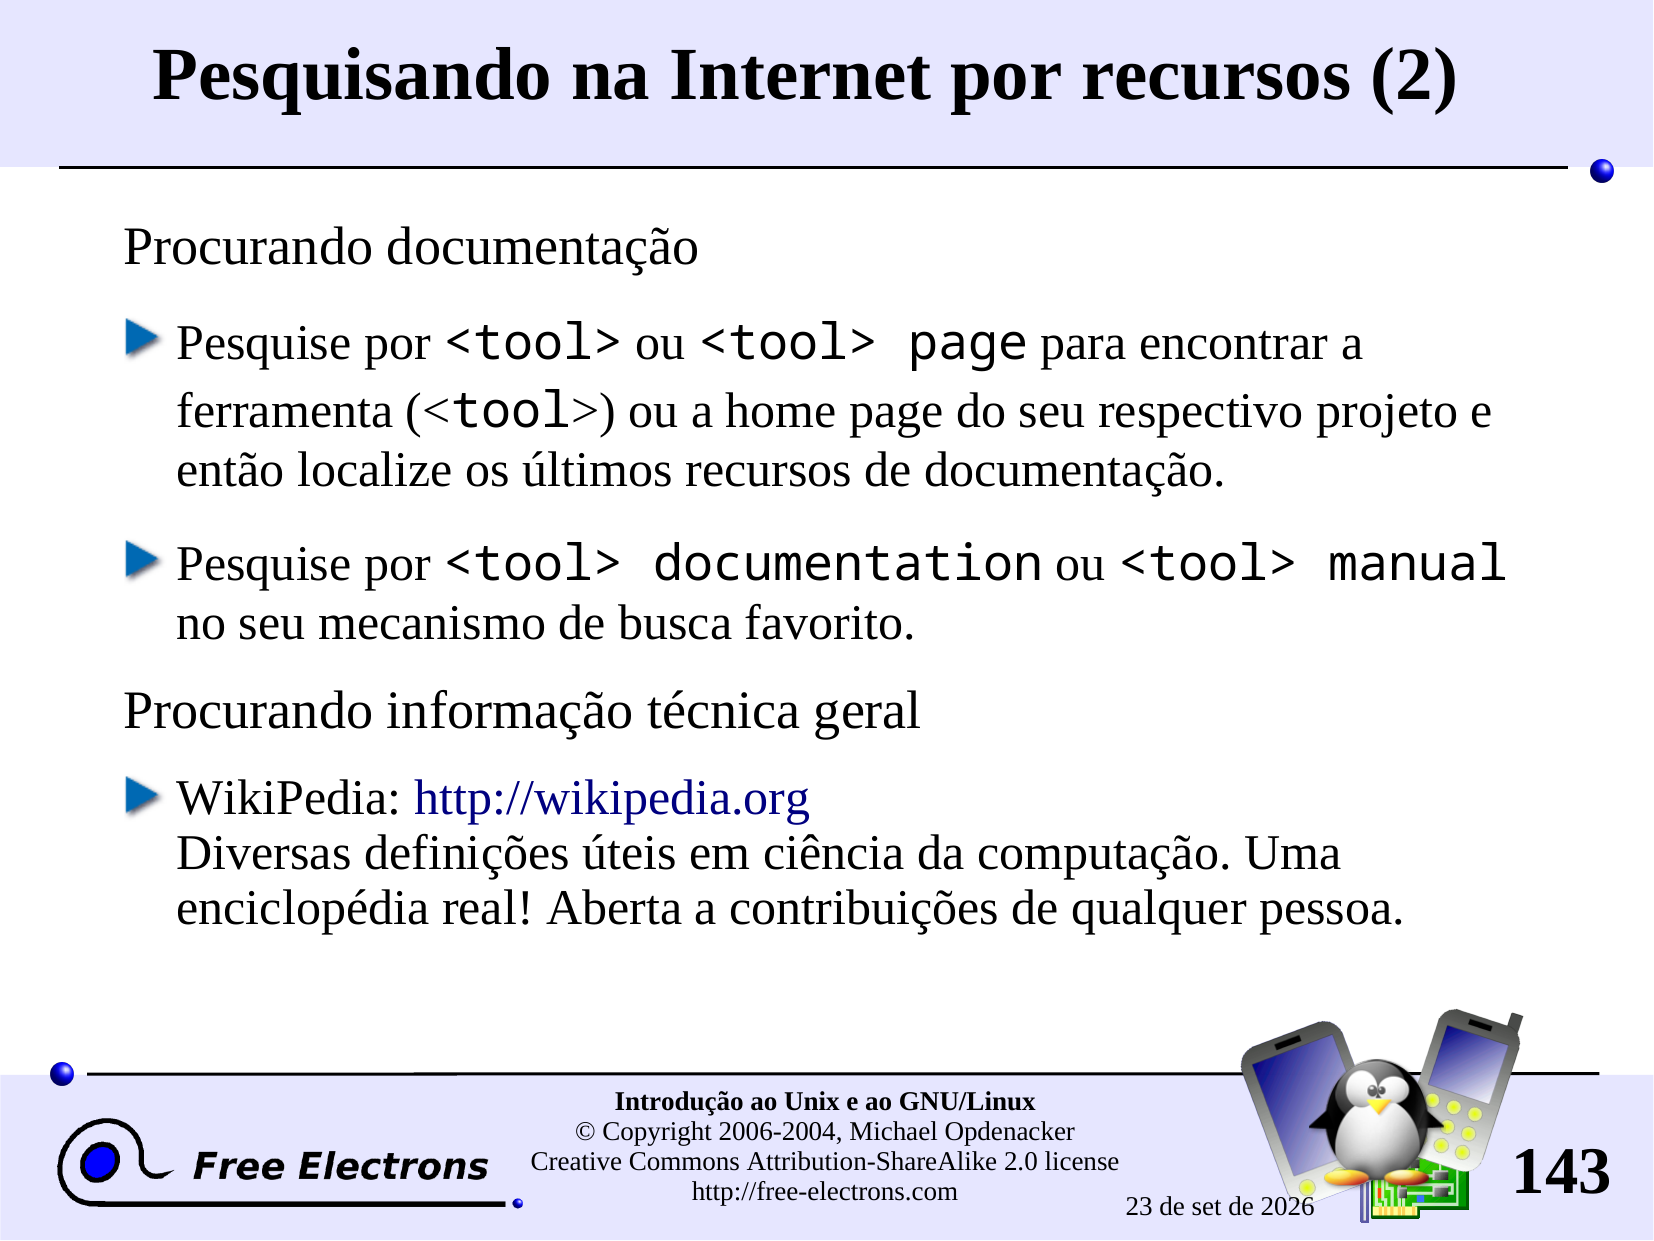

# Pesquisando na Internet por recursos (2)
Procurando documentação
Pesquise por <tool> ou <tool> page para encontrar a ferramenta (<tool>) ou a home page do seu respectivo projeto e então localize os últimos recursos de documentação.
Pesquise por <tool> documentation ou <tool> manual no seu mecanismo de busca favorito.
Procurando informação técnica geral
WikiPedia: http://wikipedia.org
Diversas definições úteis em ciência da computação. Uma enciclopédia real! Aberta a contribuições de qualquer pessoa.